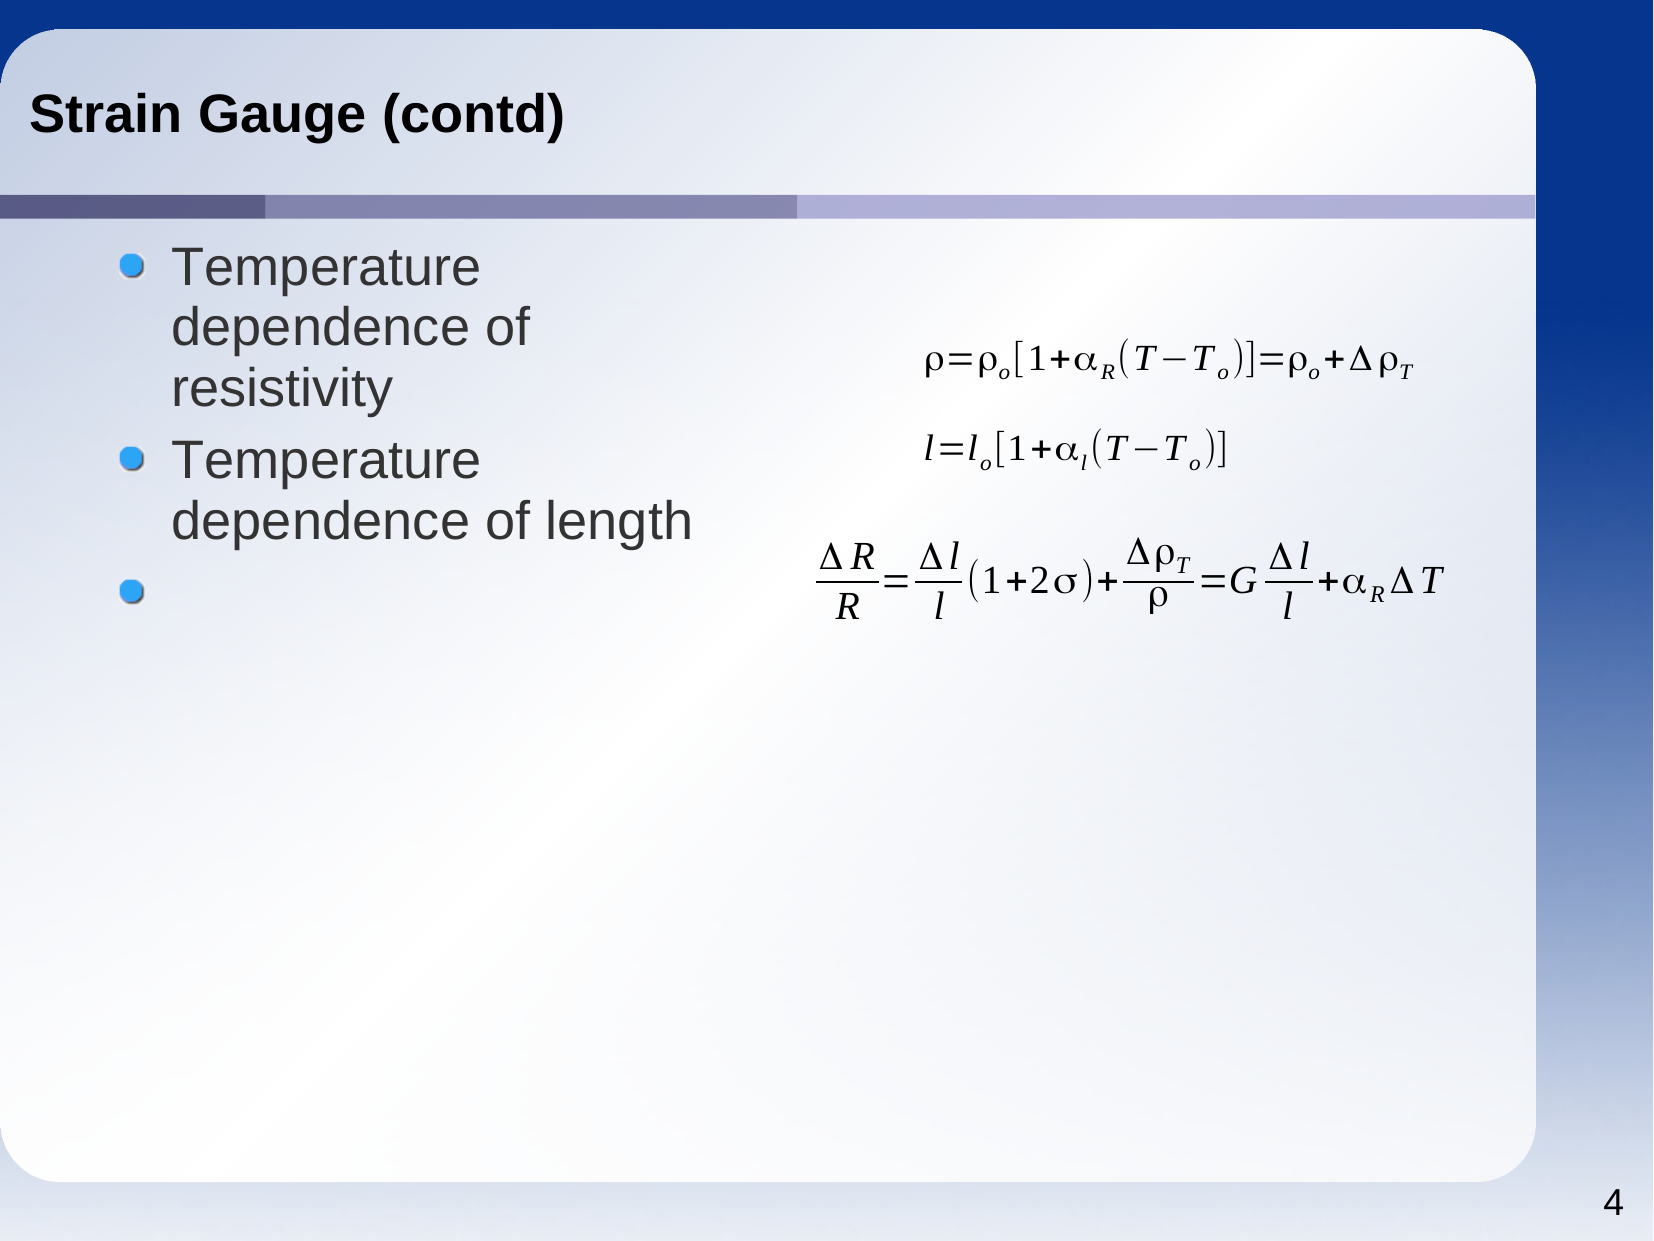

# Strain Gauge (contd)
Temperature dependence of resistivity
Temperature dependence of length
4